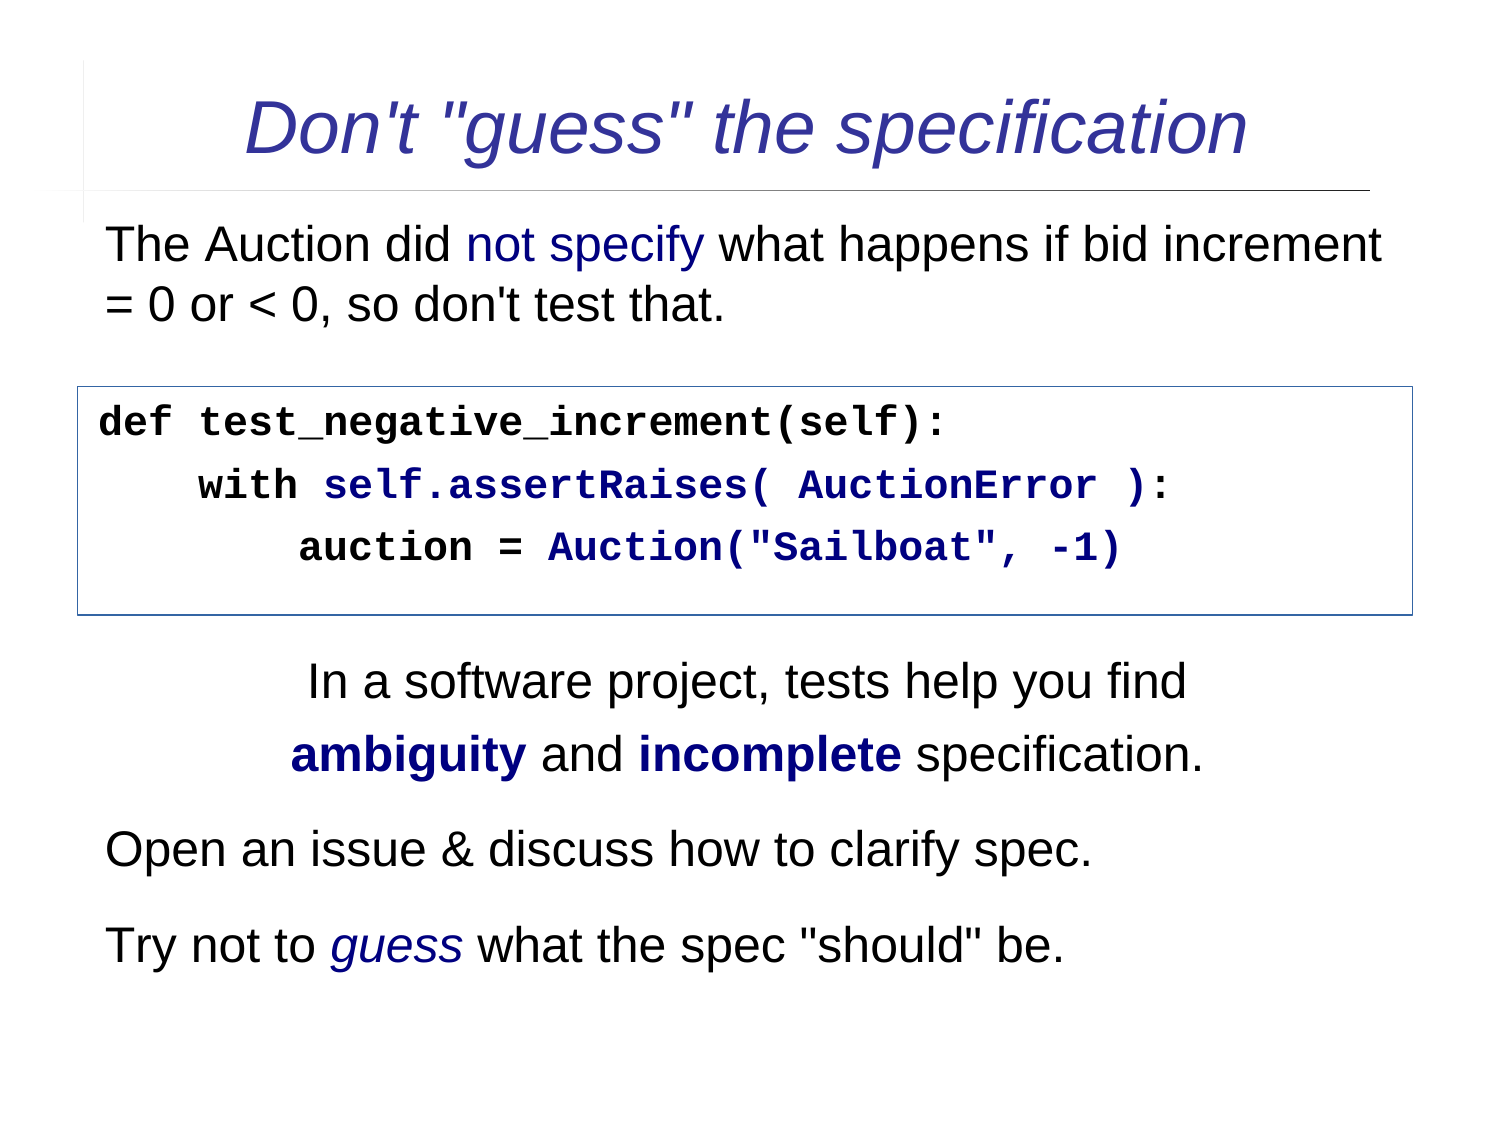

# Don't "guess" the specification
The Auction did not specify what happens if bid increment = 0 or < 0, so don't test that.
def test_negative_increment(self):
 with self.assertRaises( AuctionError ):
 auction = Auction("Sailboat", -1)
In a software project, tests help you find
ambiguity and incomplete specification.
Open an issue & discuss how to clarify spec.
Try not to guess what the spec "should" be.